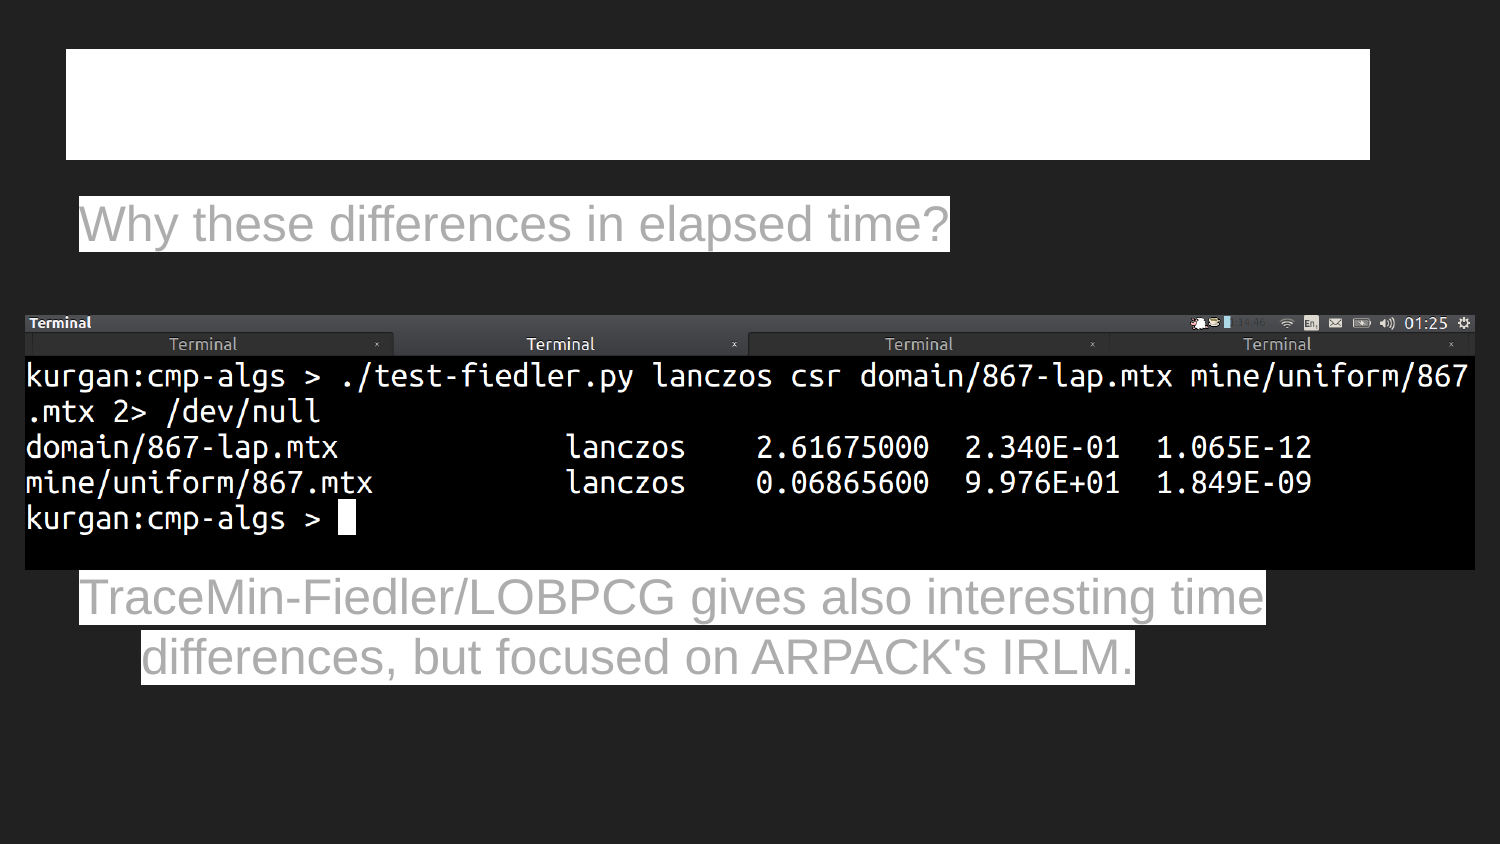

# Let us begin: Lanczos (IRLM)
Why these differences in elapsed time?
TraceMin-Fiedler/LOBPCG gives also interesting time differences, but focused on ARPACK's IRLM.